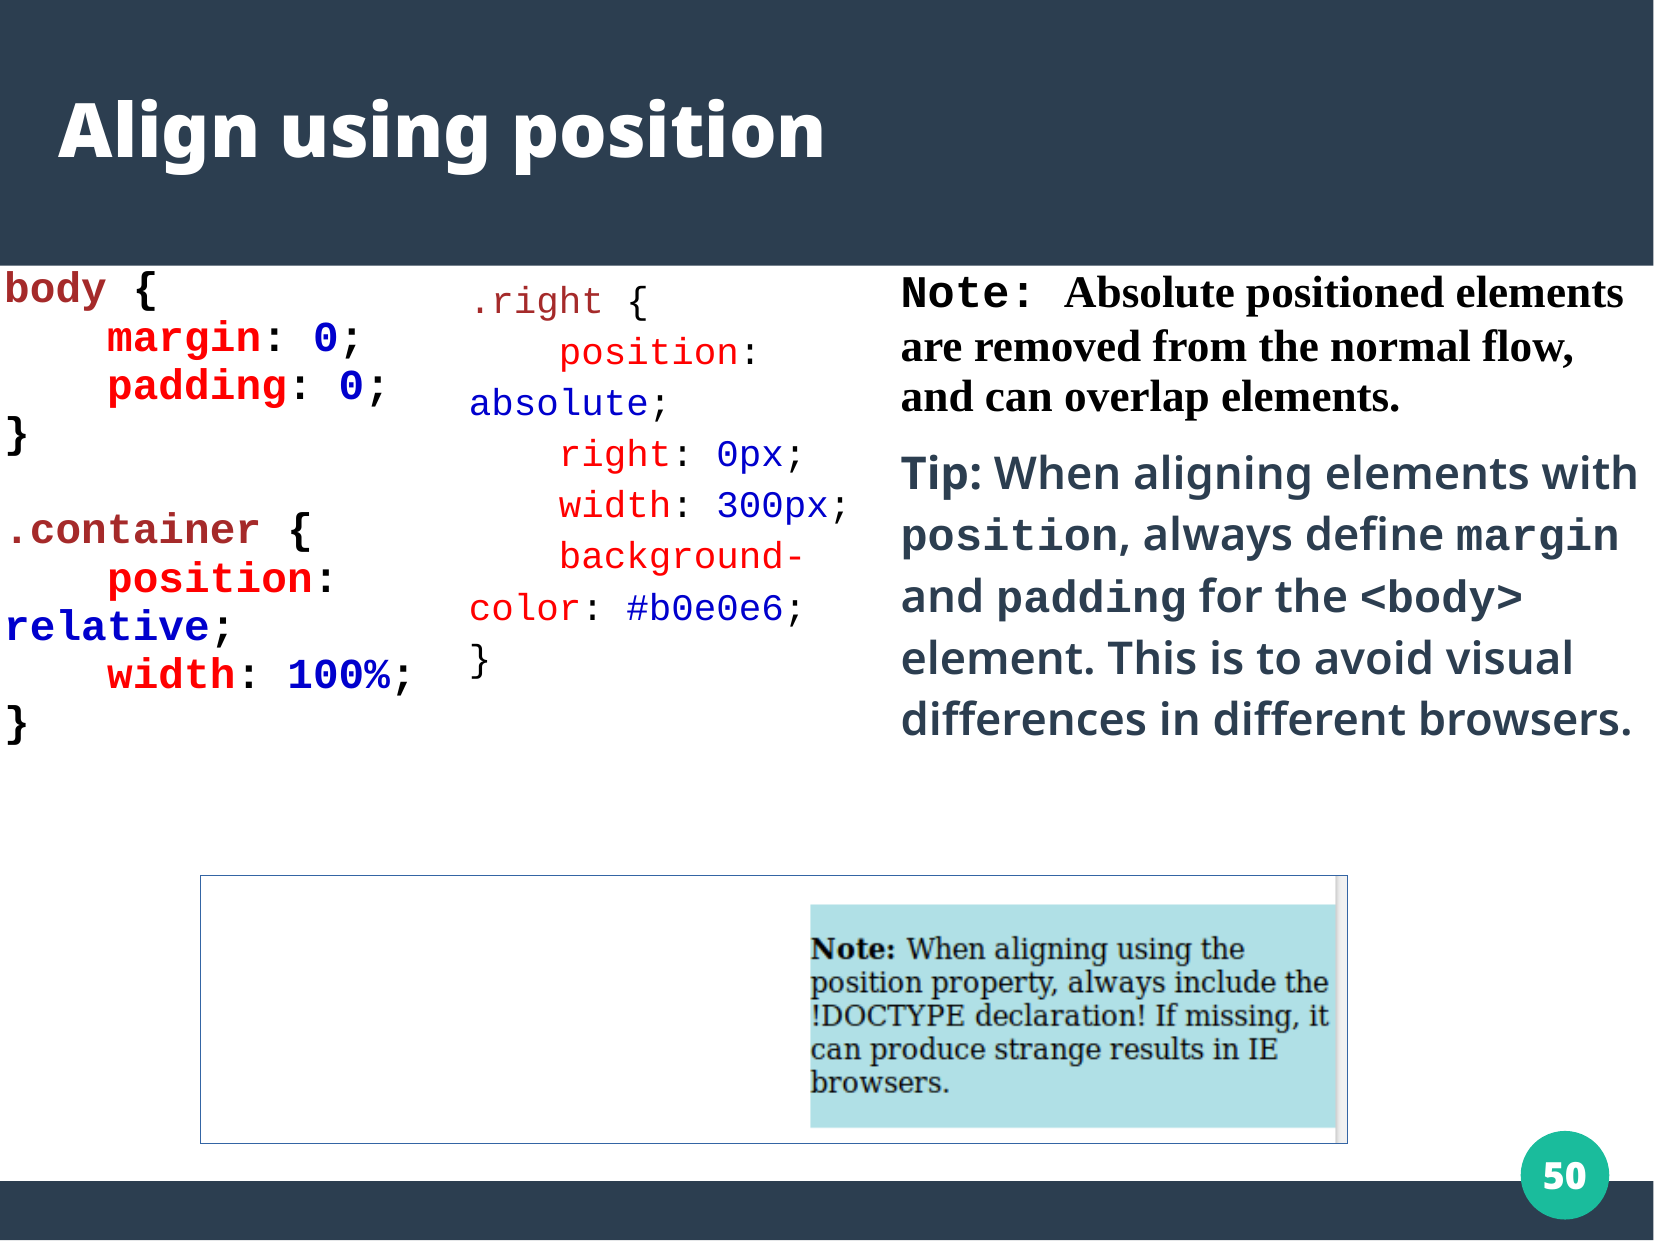

# Align using position
body {
    margin: 0;
    padding: 0;
}
.container {
    position: relative;
    width: 100%;
}
Note: Absolute positioned elements are removed from the normal flow, and can overlap elements.
Tip: When aligning elements with position, always define margin and padding for the <body> element. This is to avoid visual differences in different browsers.
.right {
    position: absolute;
    right: 0px;
    width: 300px;
    background-color: #b0e0e6;
}
50